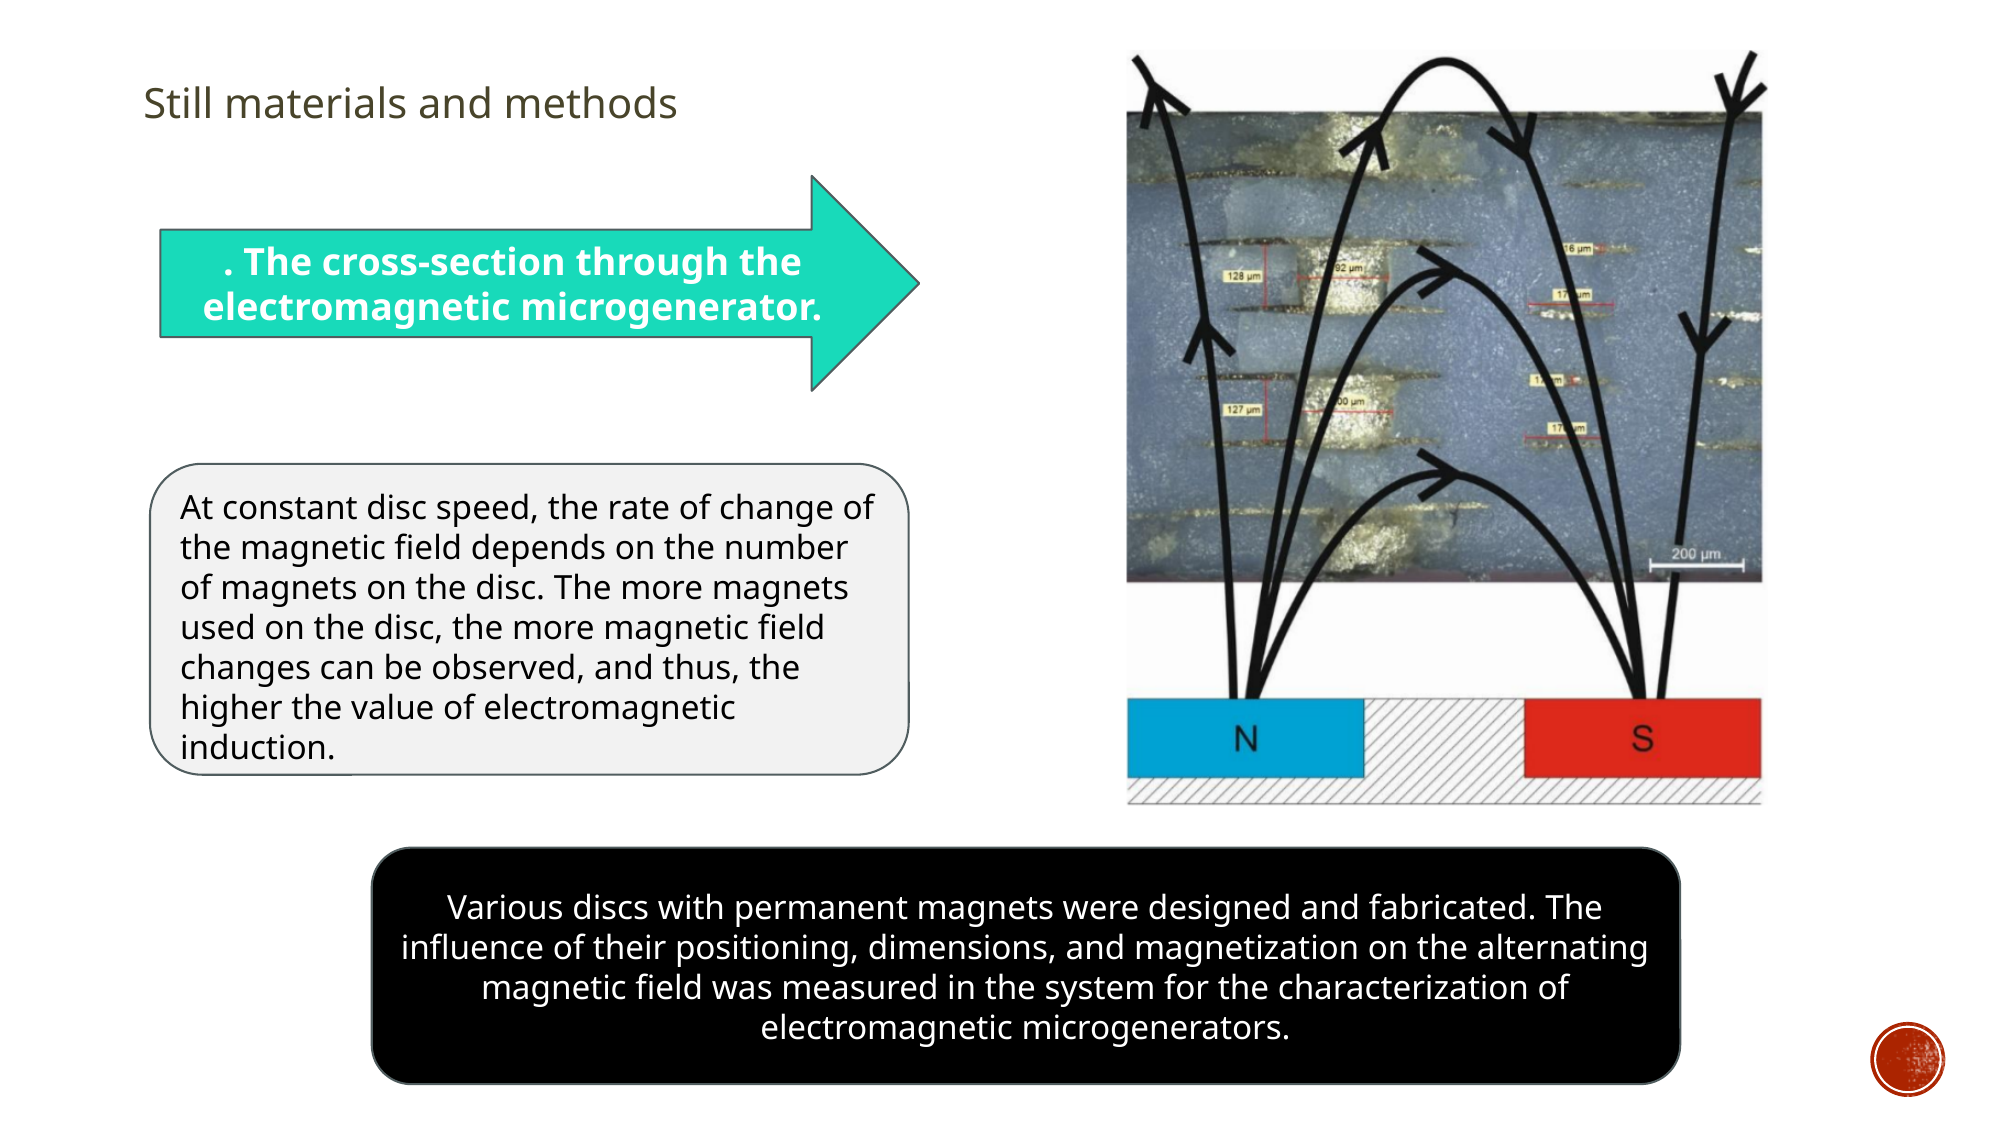

Still materials and methods
. The cross-section through the electromagnetic microgenerator.
At constant disc speed, the rate of change of the magnetic field depends on the number of magnets on the disc. The more magnets used on the disc, the more magnetic field changes can be observed, and thus, the higher the value of electromagnetic induction.
Various discs with permanent magnets were designed and fabricated. The influence of their positioning, dimensions, and magnetization on the alternating magnetic field was measured in the system for the characterization of electromagnetic microgenerators.